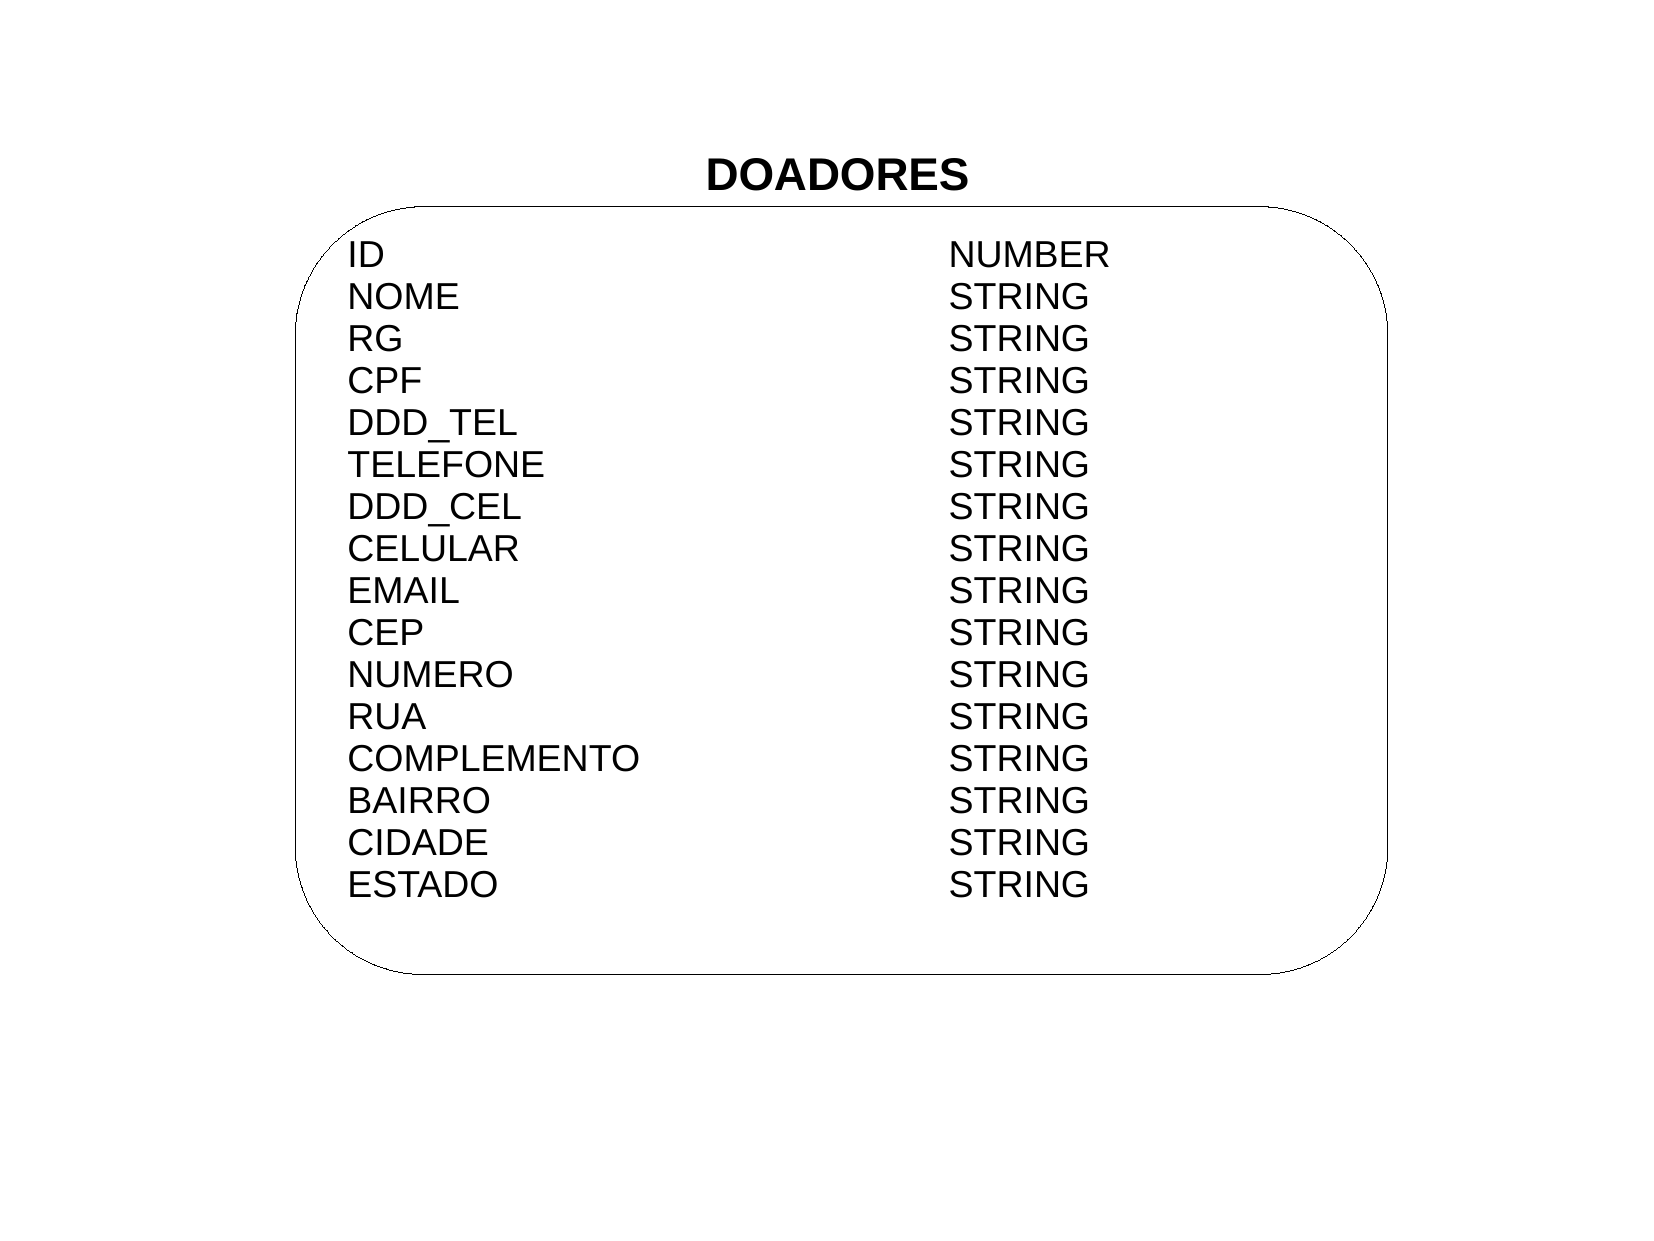

DOADORES
ID								 NUMBER
NOME					 		 STRING
RG						 		 STRING
CPF					 		 STRING
DDD_TEL				 		 STRING
TELEFONE				 		 STRING
DDD_CEL				 		 STRING
CELULAR				 		 STRING
EMAIL					 		 STRING
CEP					 		 STRING
NUMERO						 STRING
RUA							 STRING
COMPLEMENTO					 STRING
BAIRRO							 STRING
CIDADE							 STRING
ESTADO						 STRING